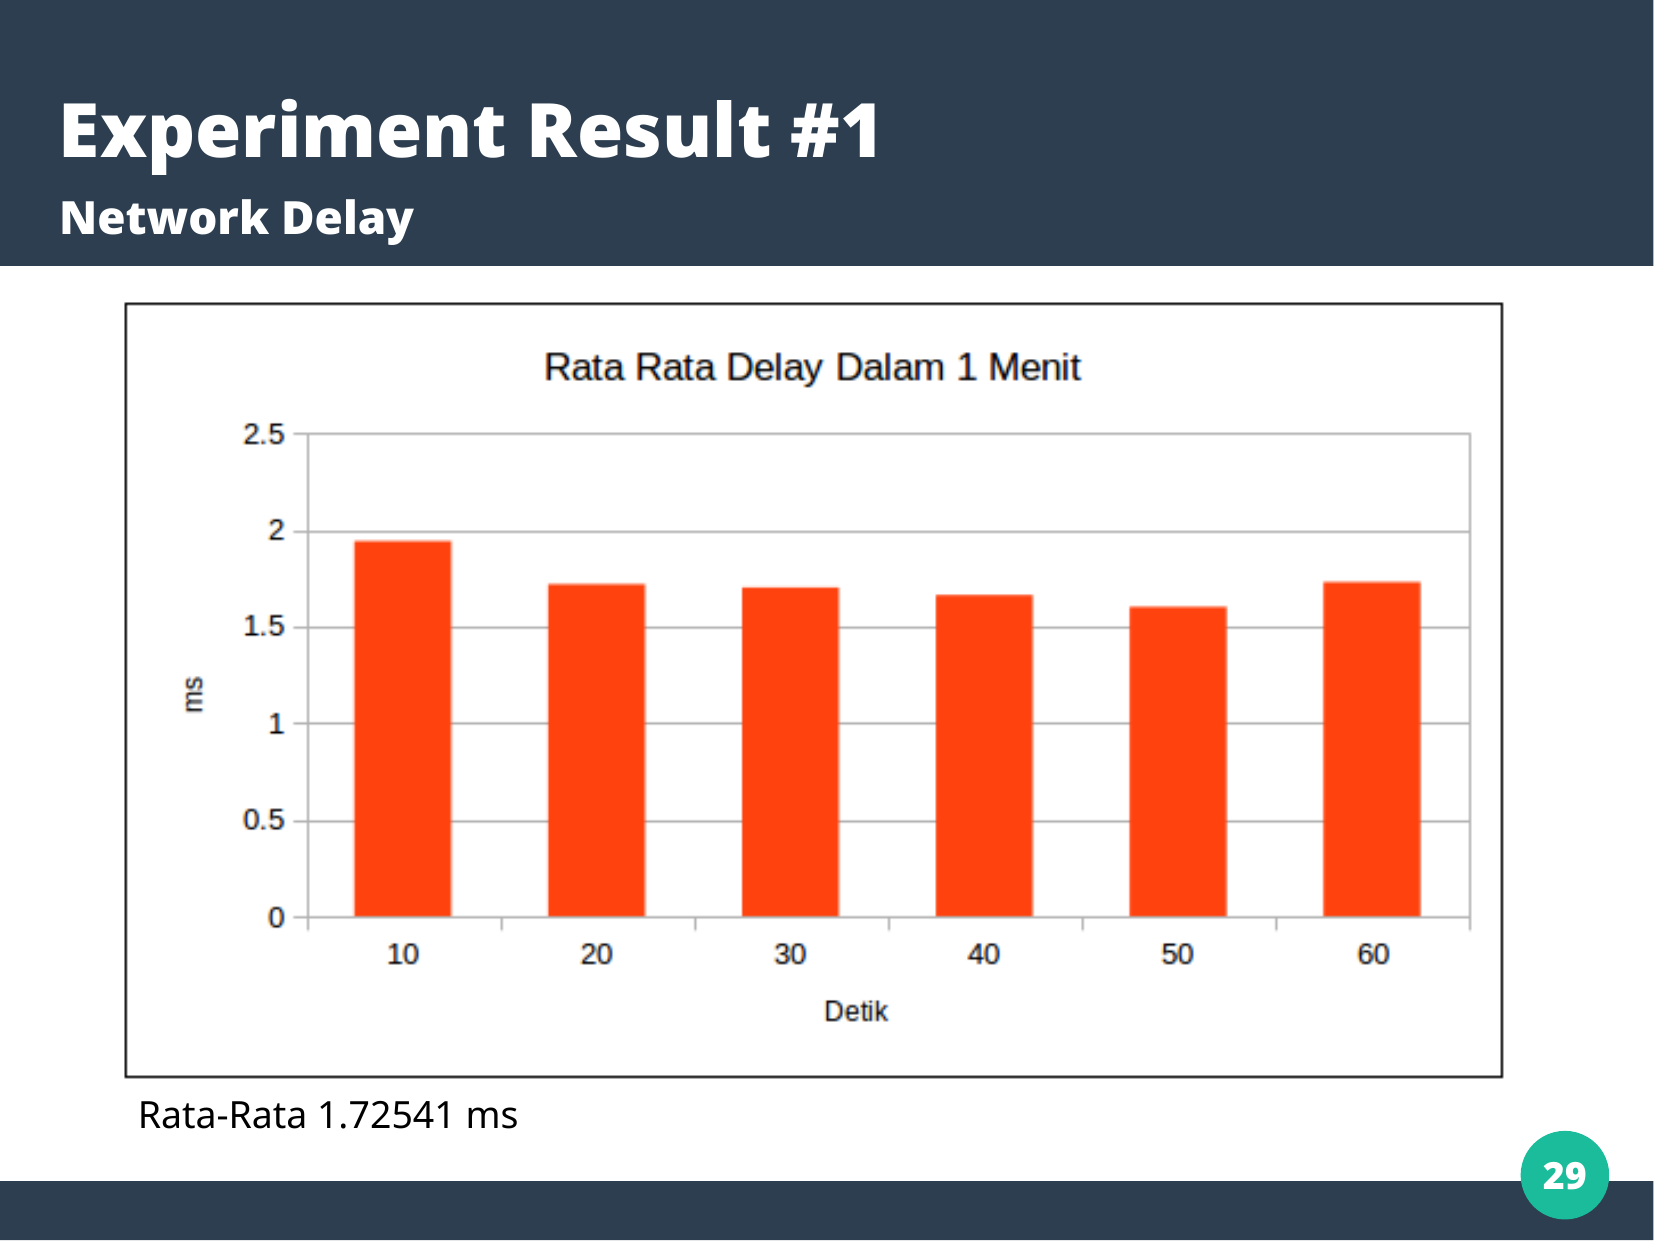

# Experiment Result #1
Network Delay
Rata-Rata 1.72541 ms
29